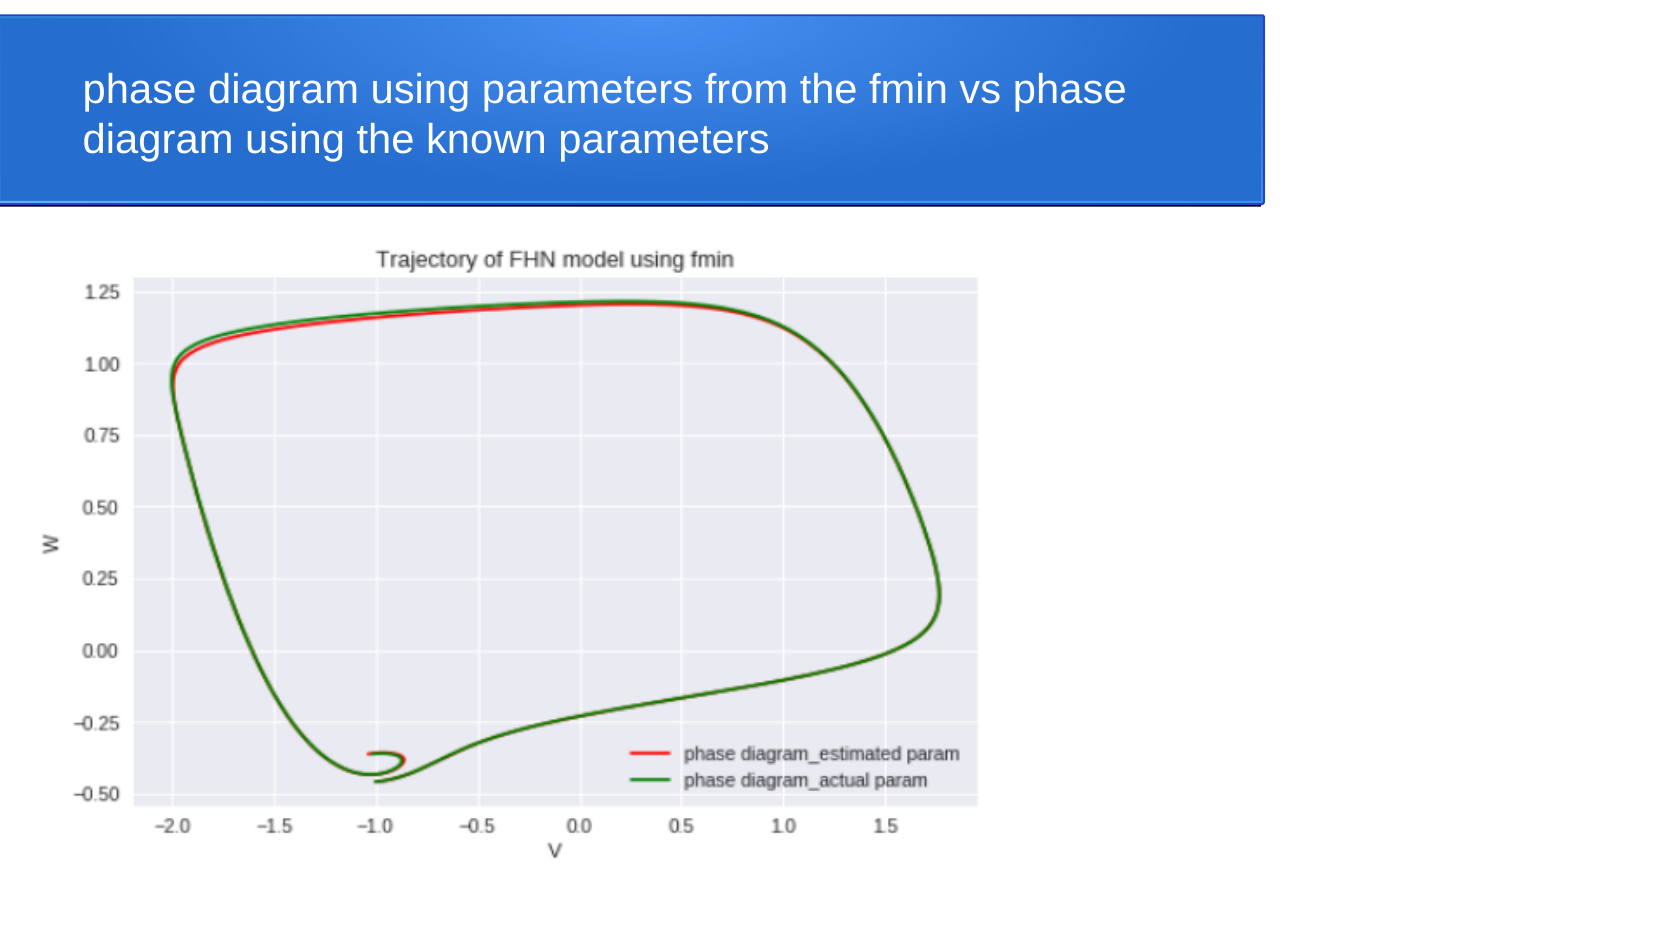

# phase diagram using parameters from the fmin vs phase diagram using the known parameters